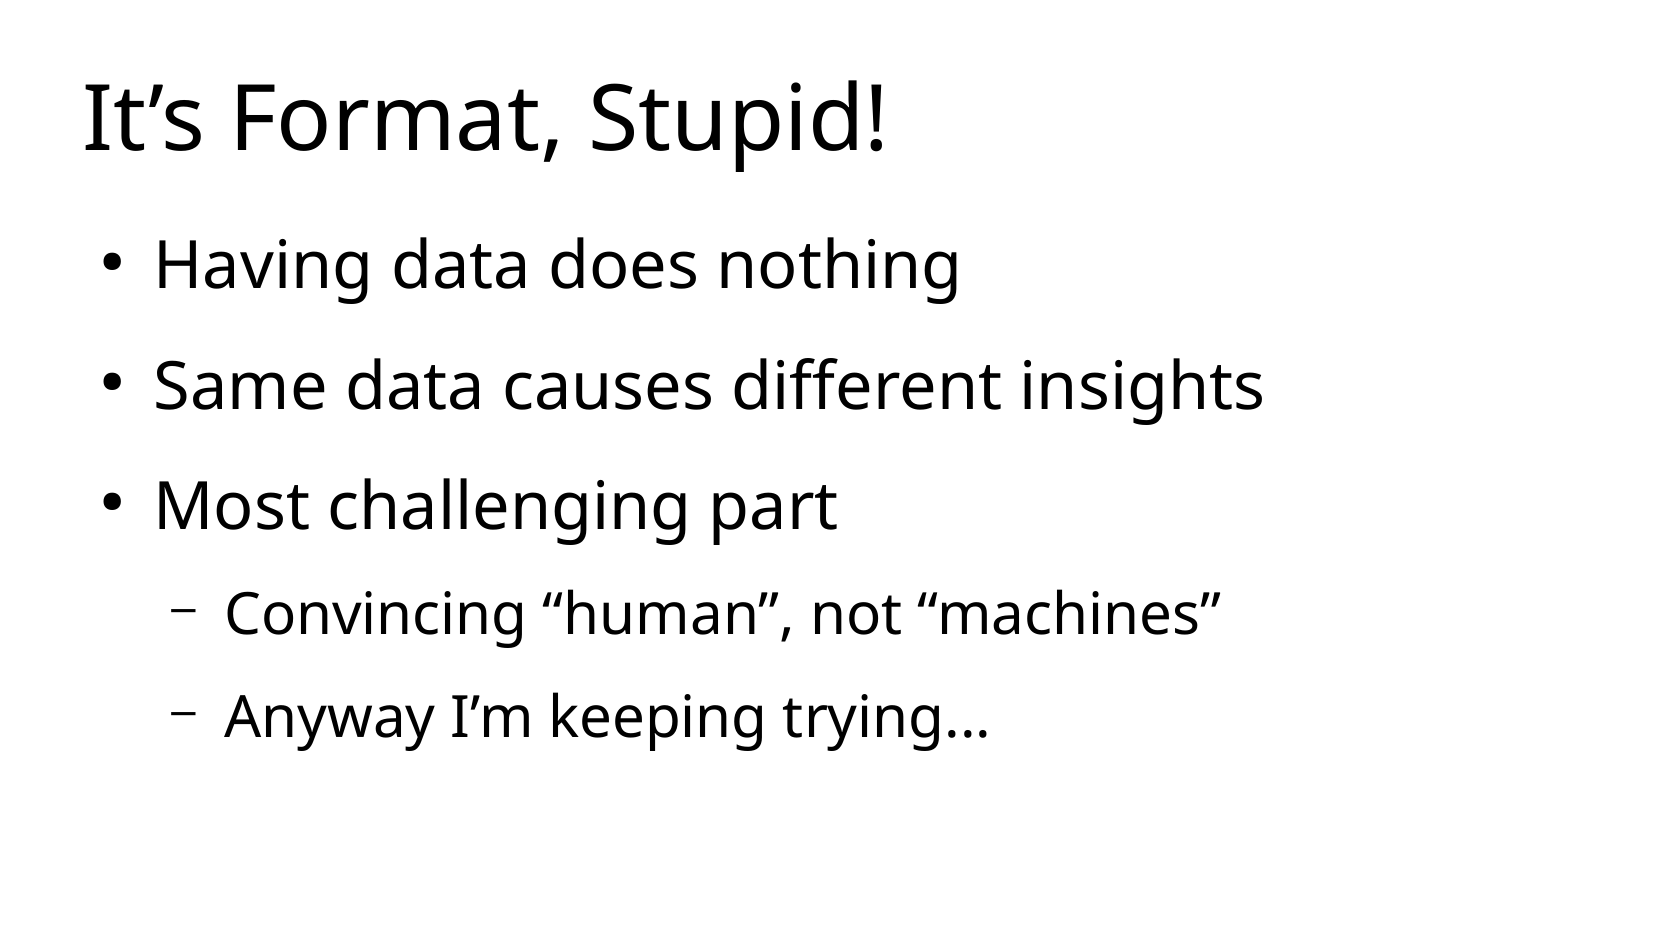

# It’s Format, Stupid!
Having data does nothing
Same data causes different insights
Most challenging part
Convincing “human”, not “machines”
Anyway I’m keeping trying...